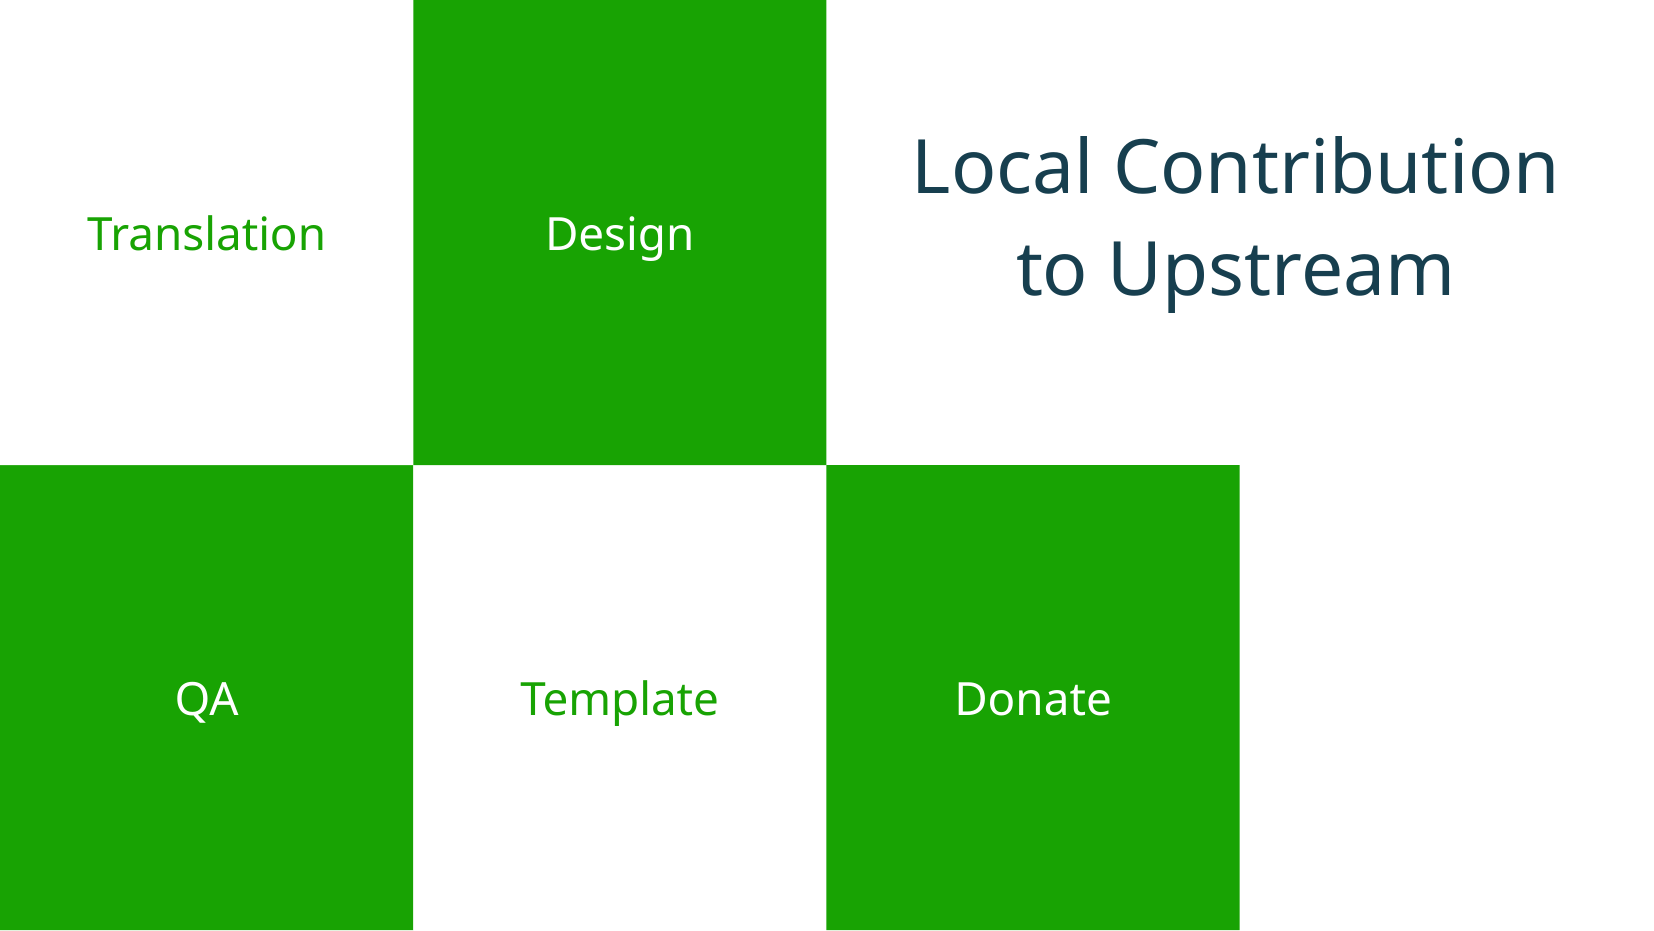

Translation
Design
# Local Contribution to Upstream
QA
Template
Donate